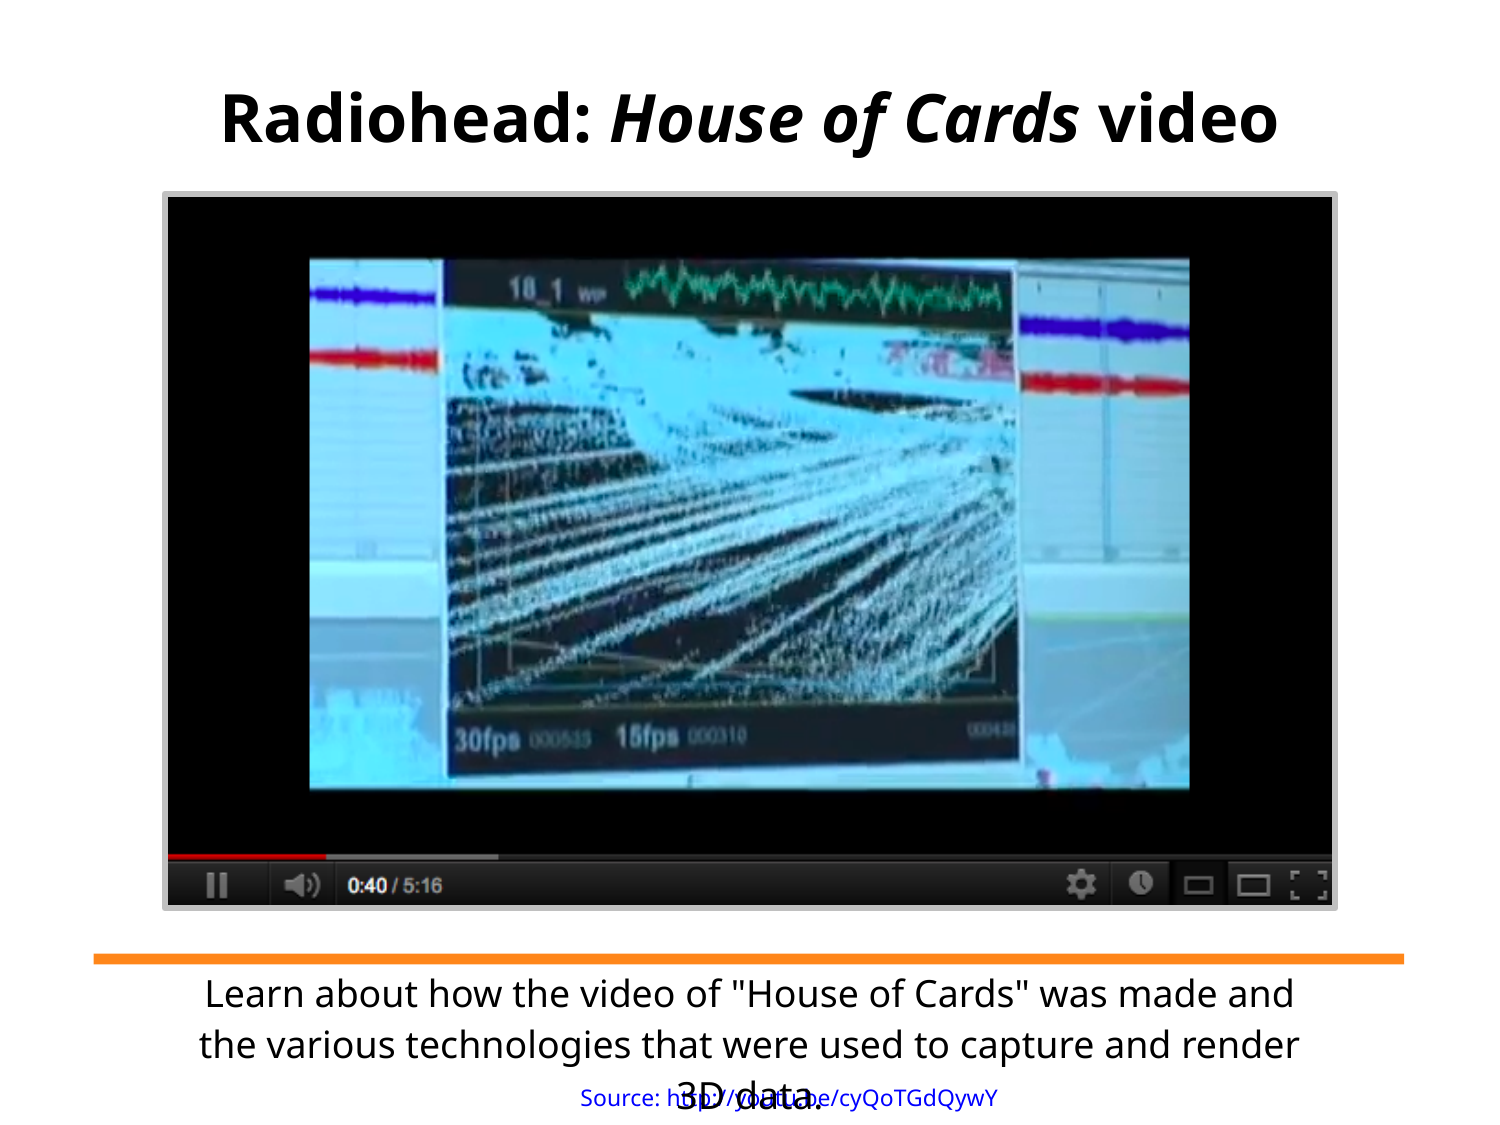

# Radiohead: House of Cards video
Learn about how the video of "House of Cards" was made and the various technologies that were used to capture and render 3D data.
Source: http://youtu.be/cyQoTGdQywY